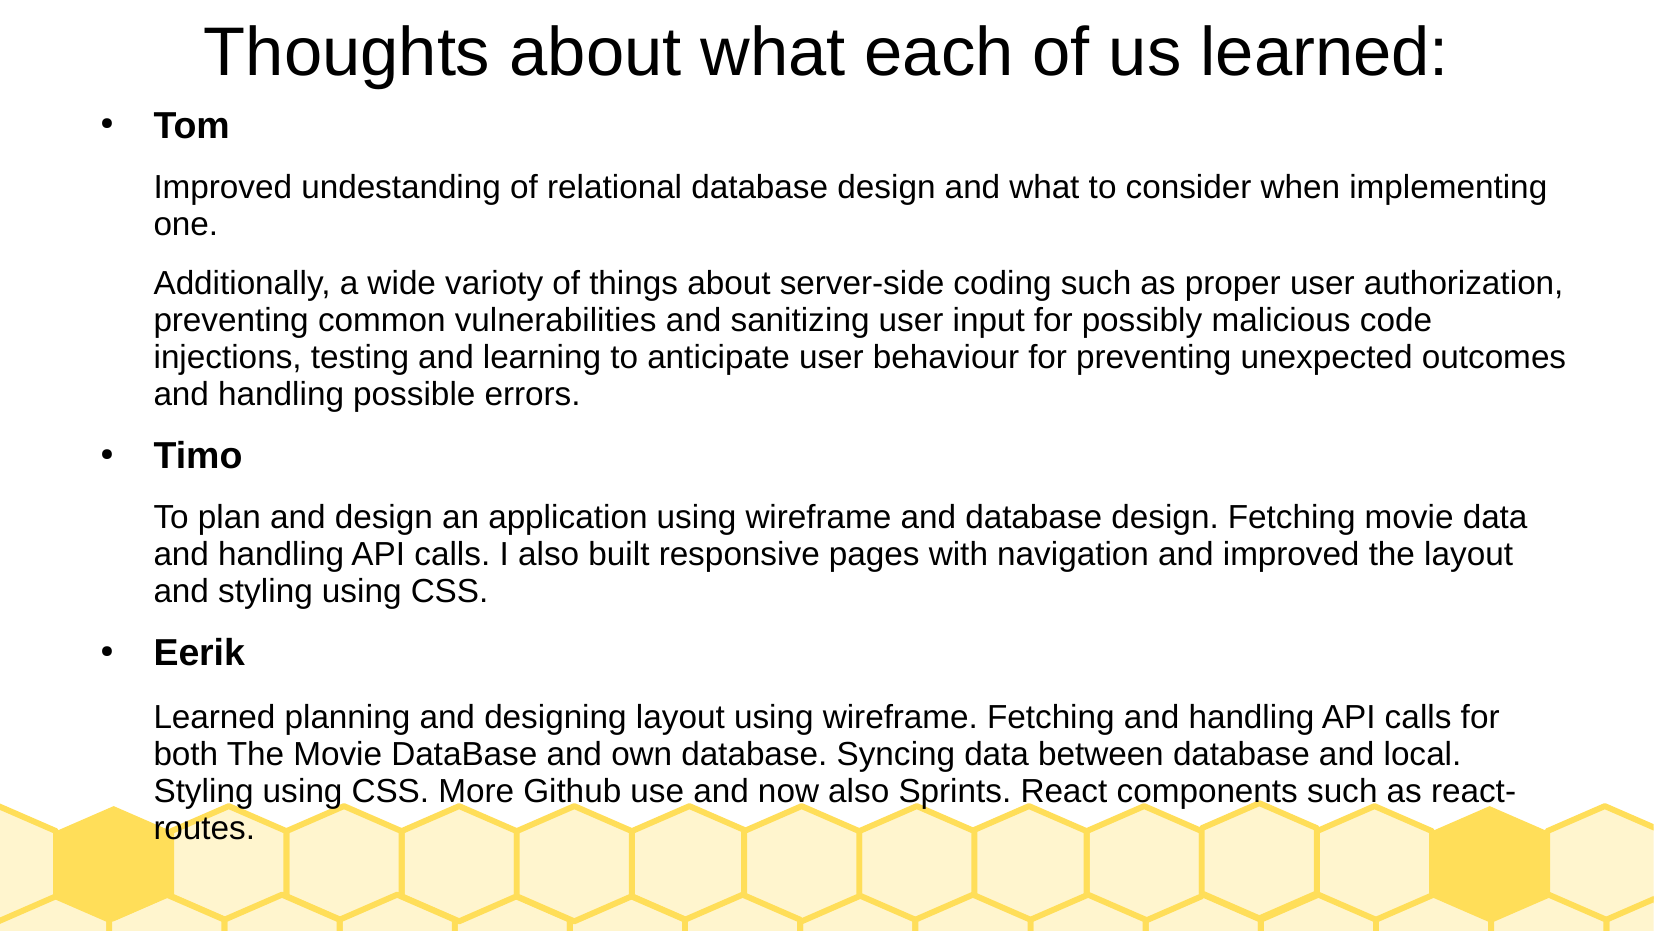

# Thoughts about what each of us learned:
Tom
Improved undestanding of relational database design and what to consider when implementing one.
Additionally, a wide varioty of things about server-side coding such as proper user authorization, preventing common vulnerabilities and sanitizing user input for possibly malicious code injections, testing and learning to anticipate user behaviour for preventing unexpected outcomes and handling possible errors.
Timo
To plan and design an application using wireframe and database design. Fetching movie data and handling API calls. I also built responsive pages with navigation and improved the layout and styling using CSS.
Eerik
Learned planning and designing layout using wireframe. Fetching and handling API calls for both The Movie DataBase and own database. Syncing data between database and local. Styling using CSS. More Github use and now also Sprints. React components such as react-routes.